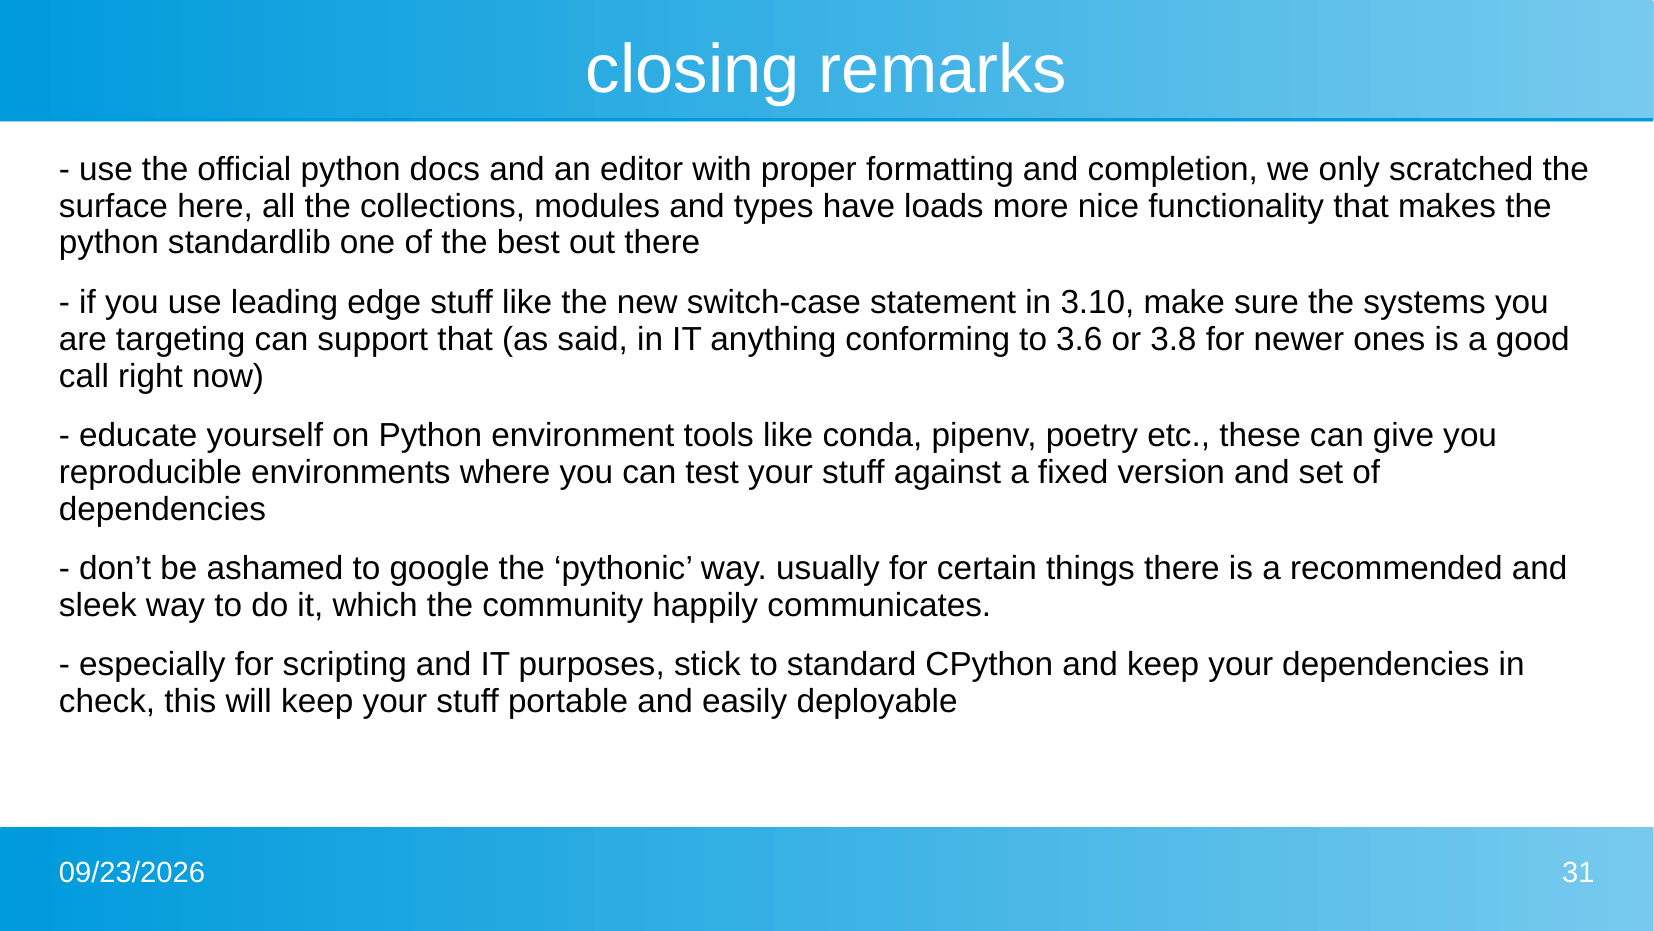

# closing remarks
- use the official python docs and an editor with proper formatting and completion, we only scratched the surface here, all the collections, modules and types have loads more nice functionality that makes the python standardlib one of the best out there
- if you use leading edge stuff like the new switch-case statement in 3.10, make sure the systems you are targeting can support that (as said, in IT anything conforming to 3.6 or 3.8 for newer ones is a good call right now)
- educate yourself on Python environment tools like conda, pipenv, poetry etc., these can give you reproducible environments where you can test your stuff against a fixed version and set of dependencies
- don’t be ashamed to google the ‘pythonic’ way. usually for certain things there is a recommended and sleek way to do it, which the community happily communicates.
- especially for scripting and IT purposes, stick to standard CPython and keep your dependencies in check, this will keep your stuff portable and easily deployable
31